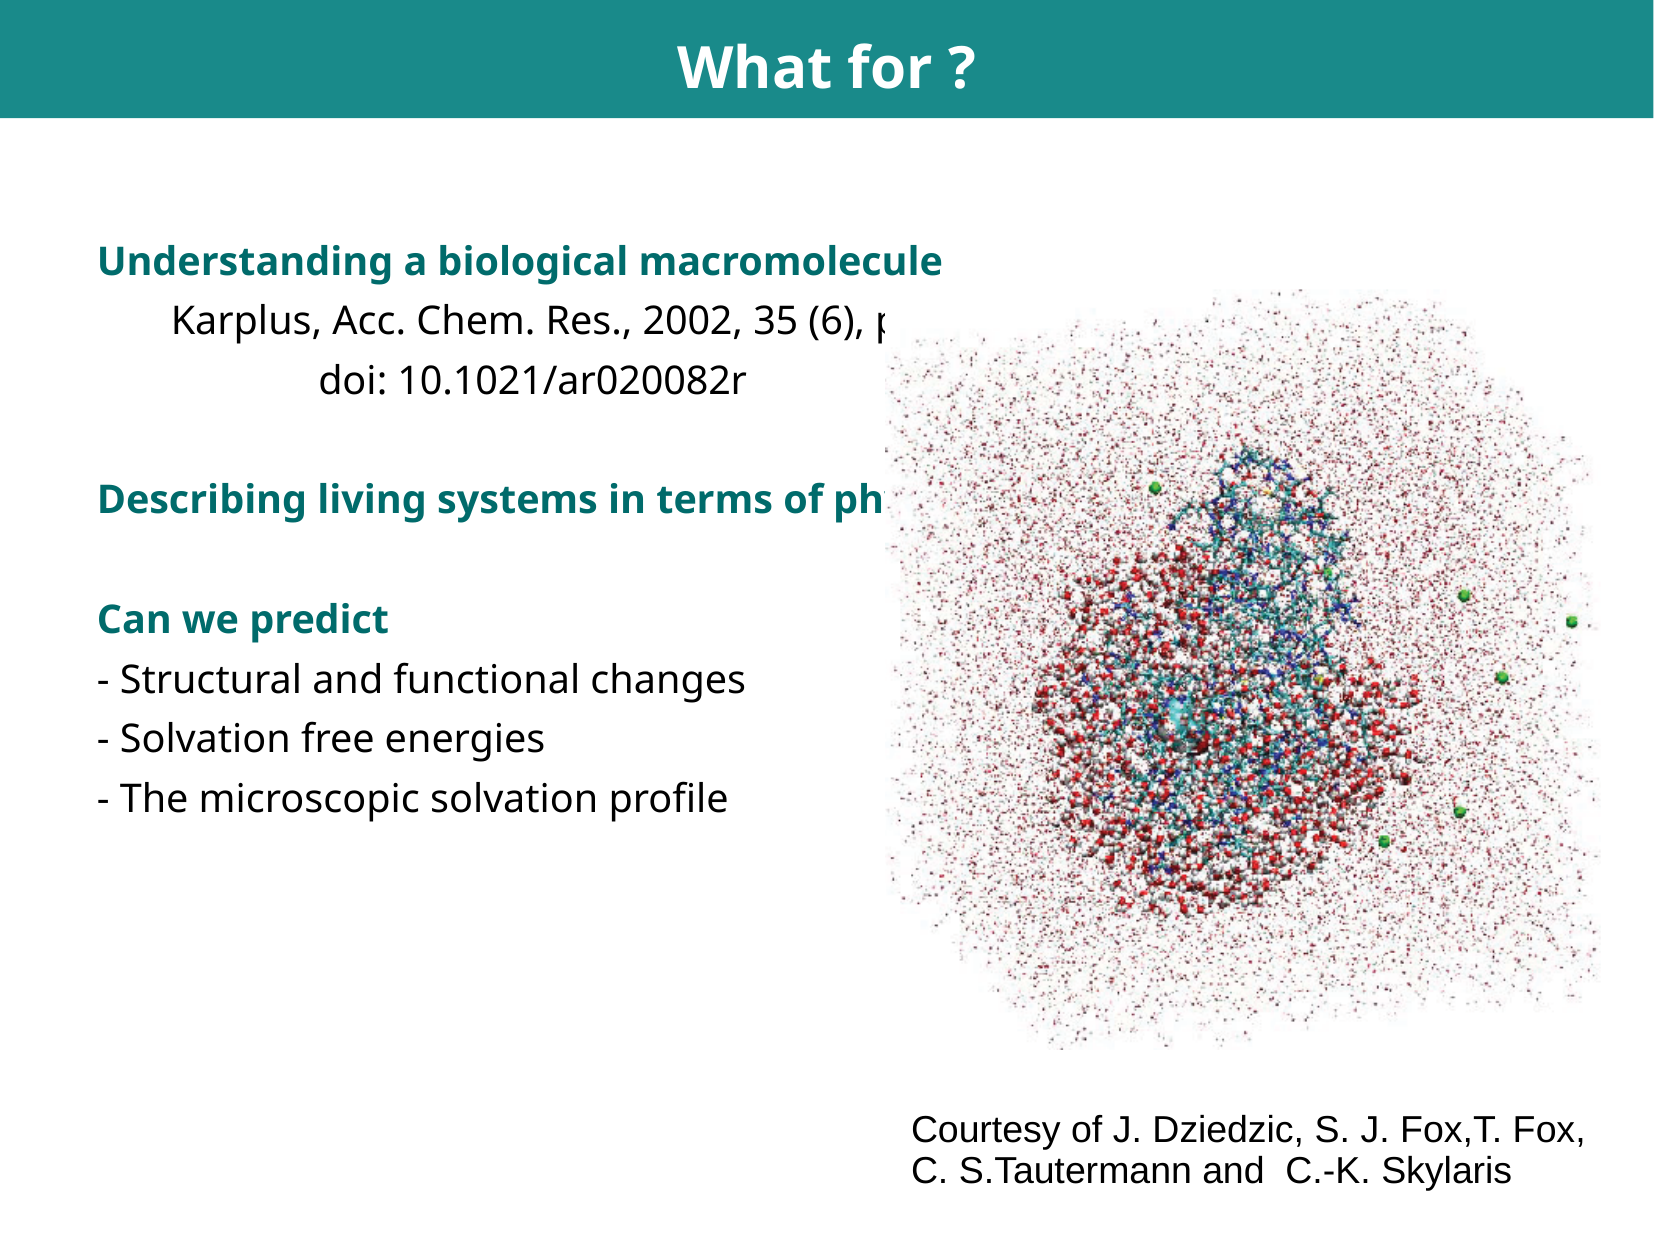

What for ?
Understanding a biological macromolecule
	Karplus, Acc. Chem. Res., 2002, 35 (6), pp 321–323,
			doi: 10.1021/ar020082r
Describing living systems in terms of physics and chemistry
Can we predict
- Structural and functional changes
- Solvation free energies
- The microscopic solvation profile
Courtesy of J. Dziedzic, S. J. Fox,T. Fox, C. S.Tautermann and C.-K. Skylaris